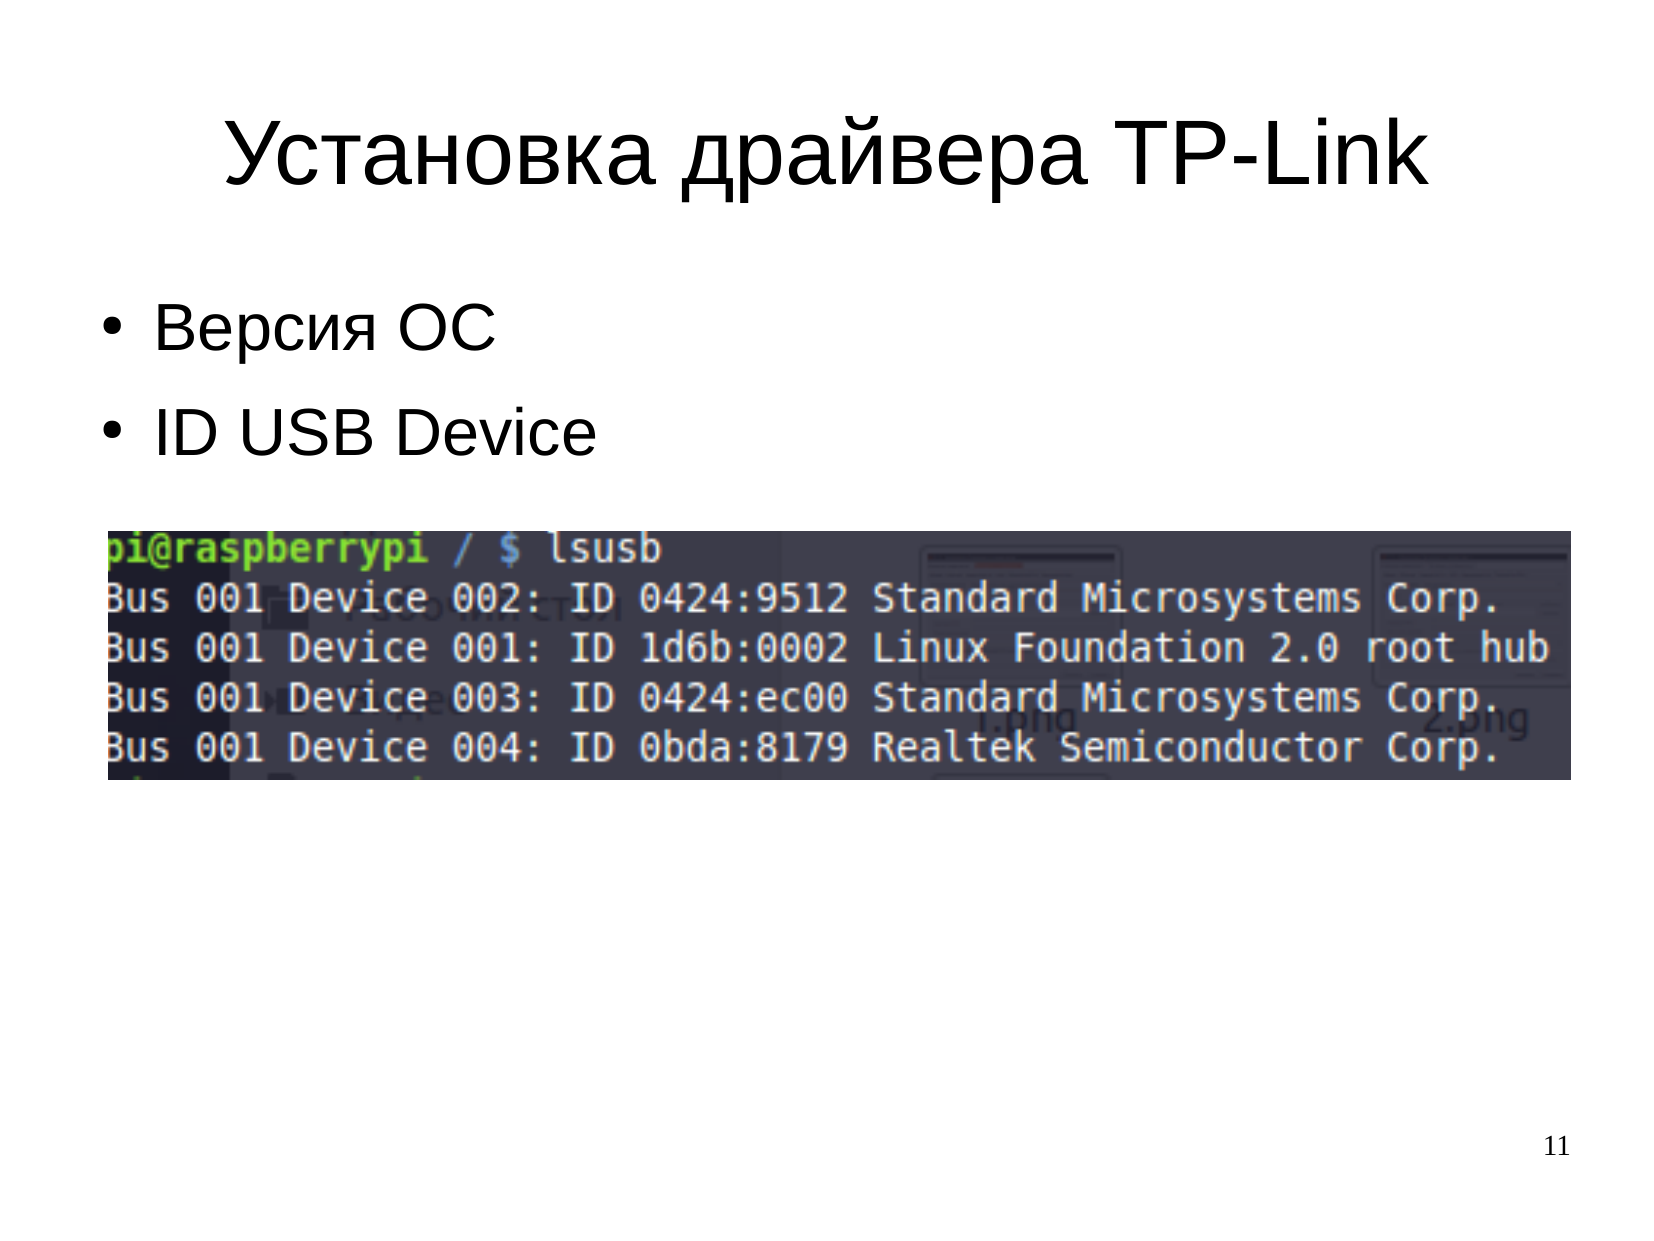

# Установка драйвера TP-Link
Версия ОС
ID USB Device
11